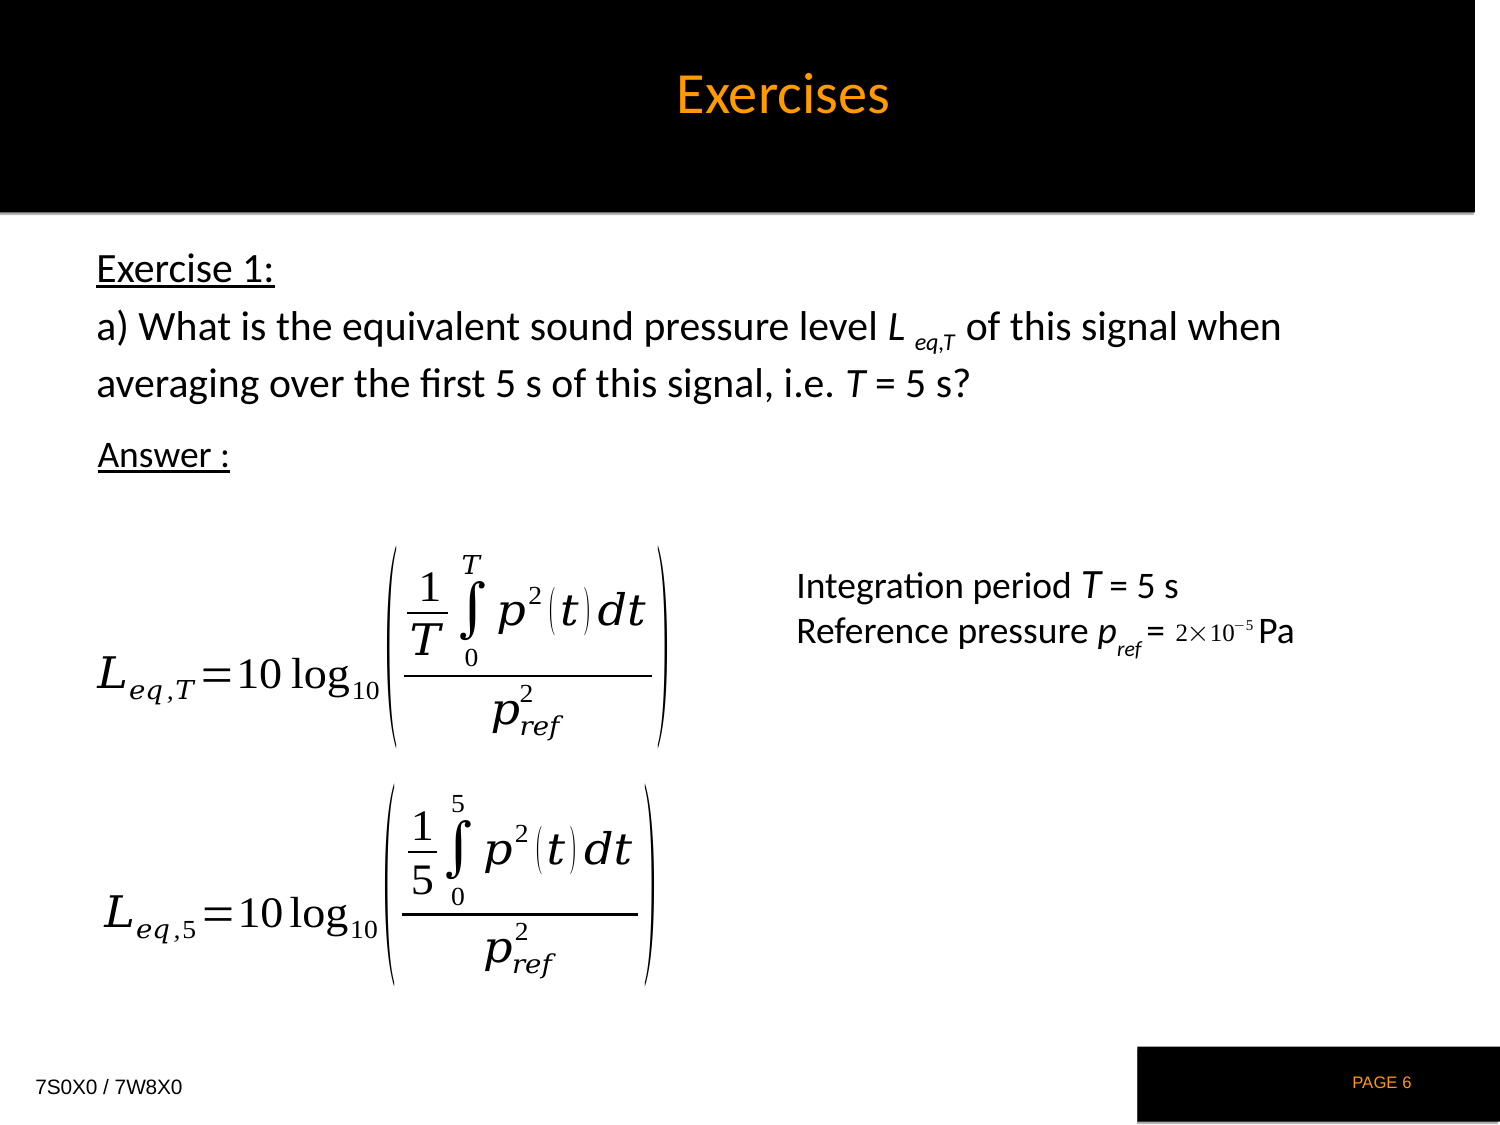

#
Exercises
Exercise 1:
a) What is the equivalent sound pressure level L eq,T of this signal when averaging over the first 5 s of this signal, i.e. T = 5 s?
Answer :
Integration period T = 5 s
Reference pressure pref = Pa
PAGE 6
7S0X0 / 7W8X0
2017/02/09
PAGE